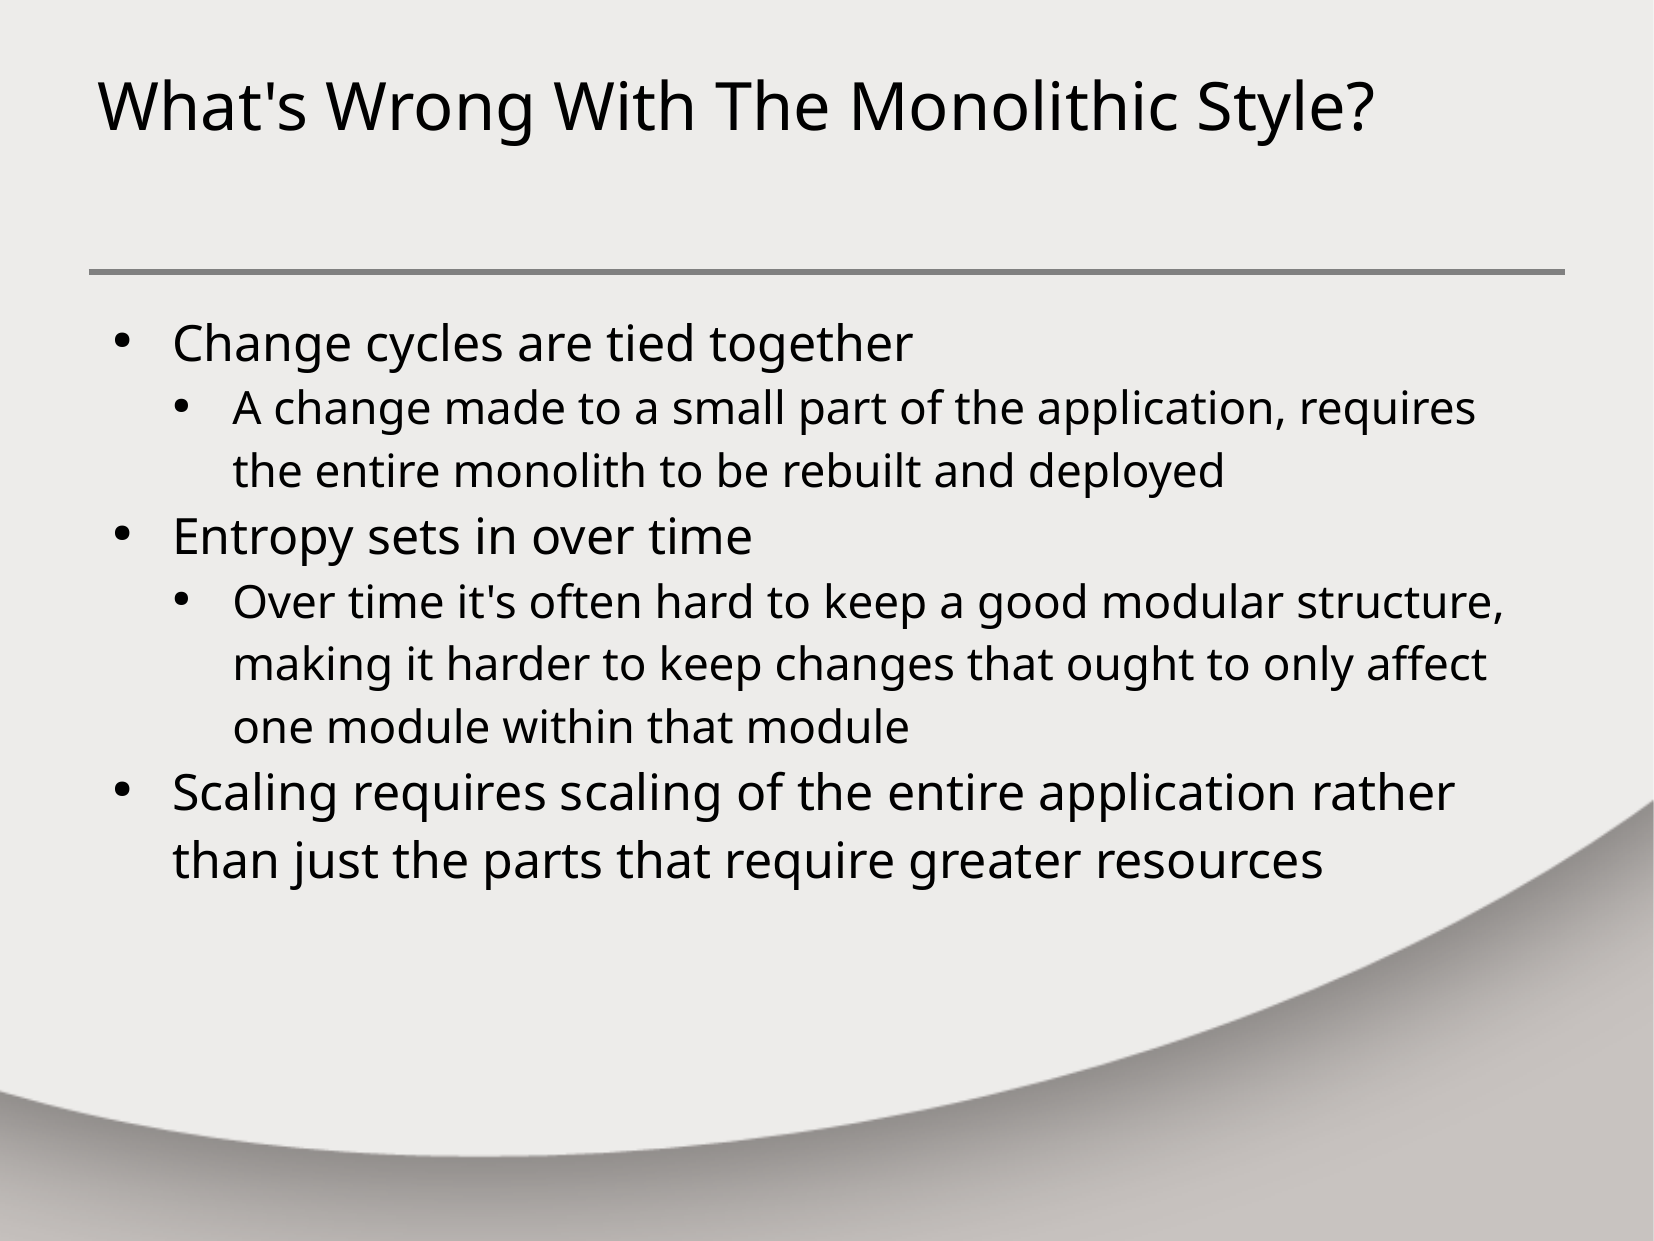

# What's Wrong With The Monolithic Style?
Change cycles are tied together
A change made to a small part of the application, requires the entire monolith to be rebuilt and deployed
Entropy sets in over time
Over time it's often hard to keep a good modular structure, making it harder to keep changes that ought to only affect one module within that module
Scaling requires scaling of the entire application rather than just the parts that require greater resources